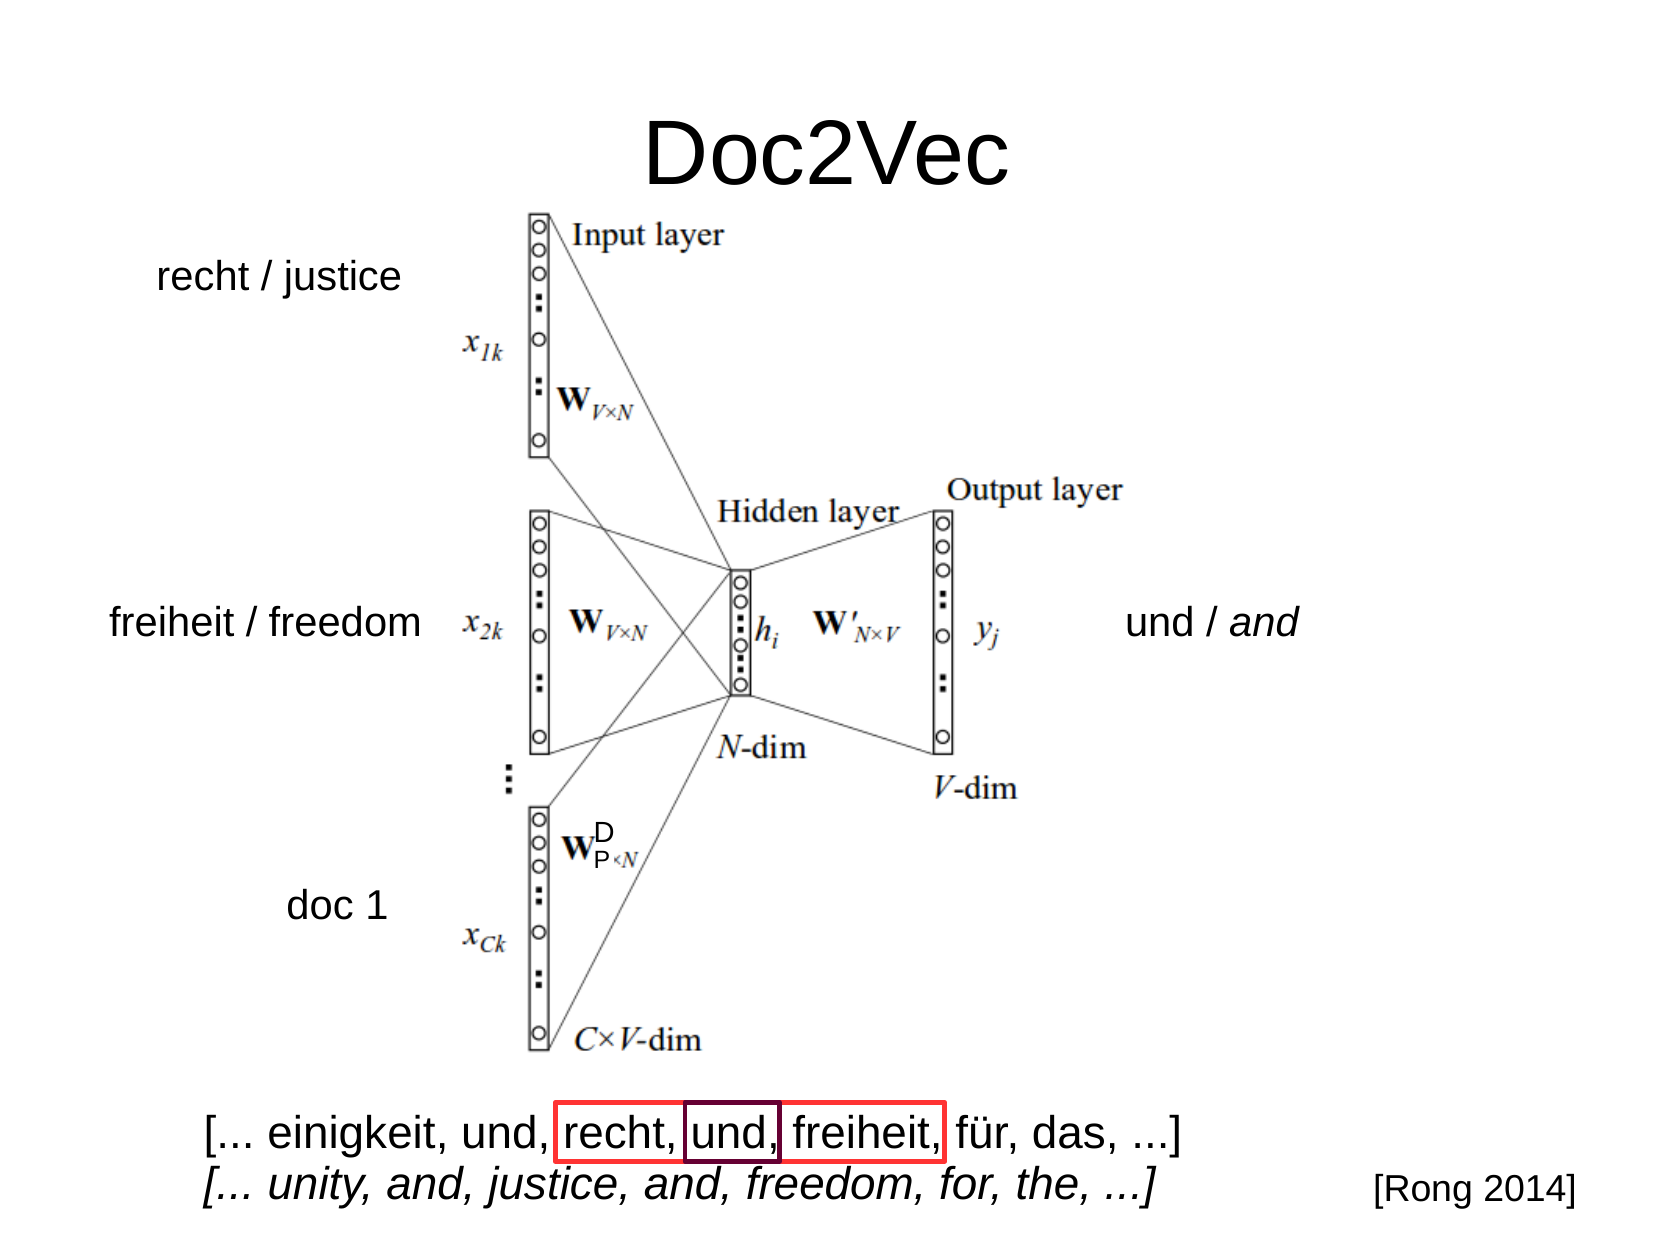

# Doc2Vec
recht / justice
freiheit / freedom
und / and
D
P
doc 1
[... einigkeit, und, recht, und, freiheit, für, das, ...]
[... unity, and, justice, and, freedom, for, the, ...]
[Rong 2014]